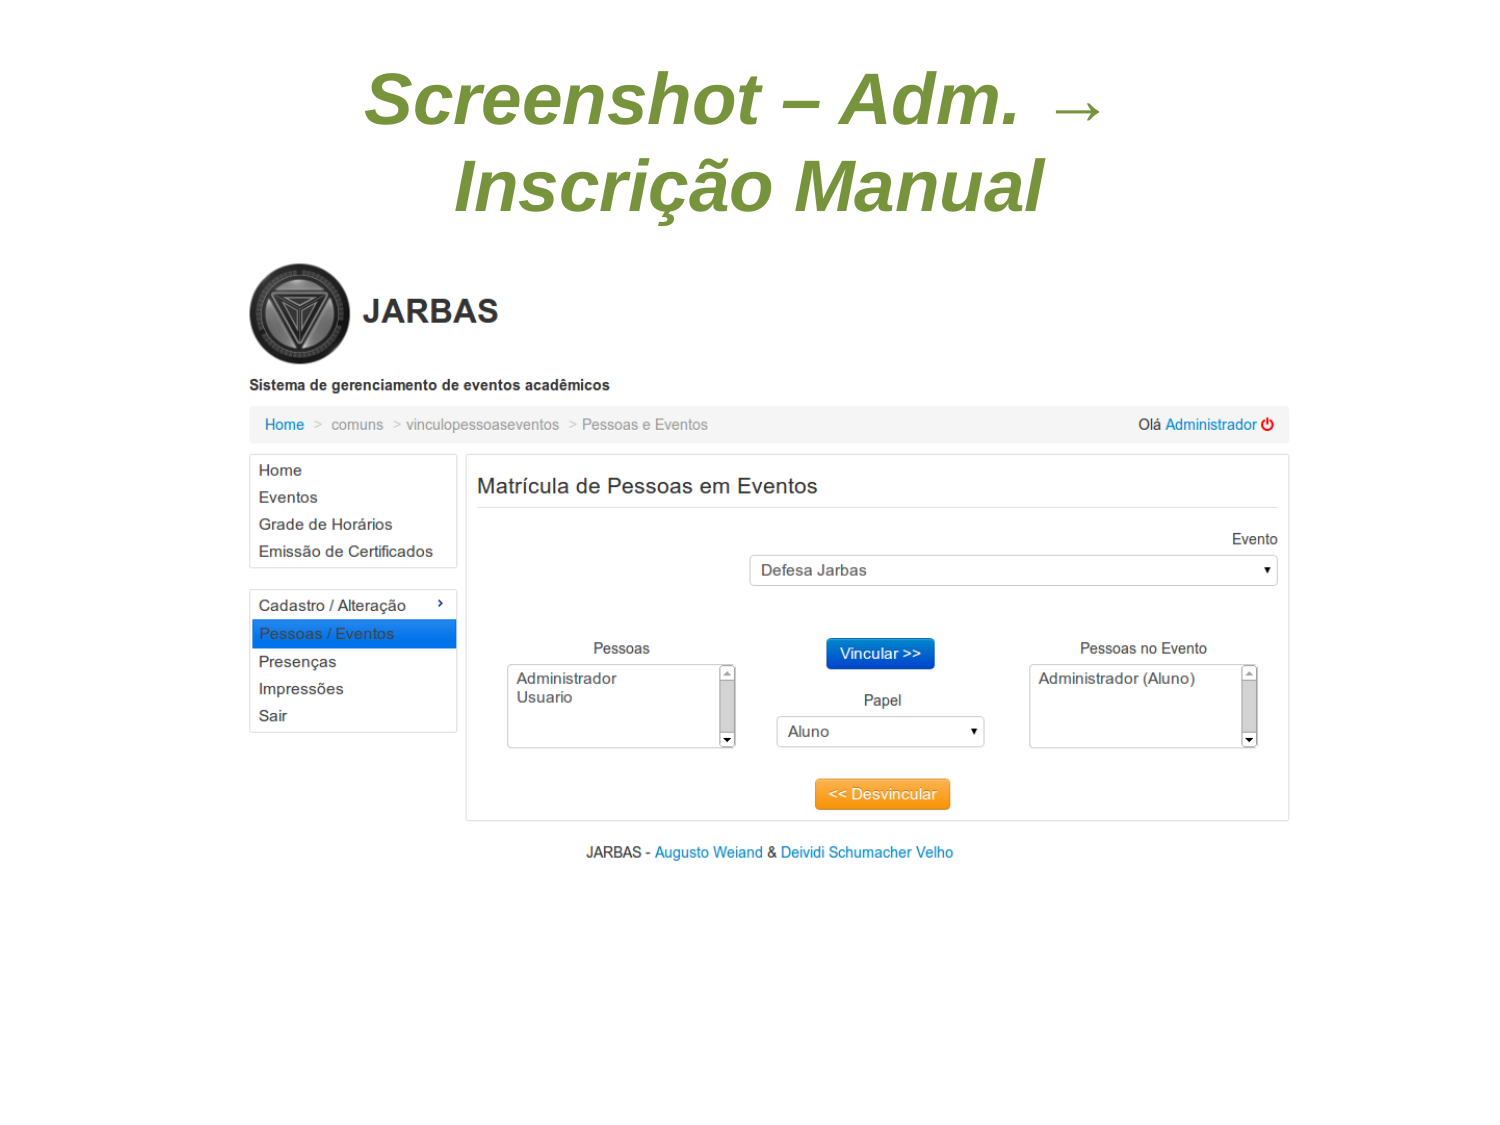

# Screenshot – Adm. → Inscrição Manual